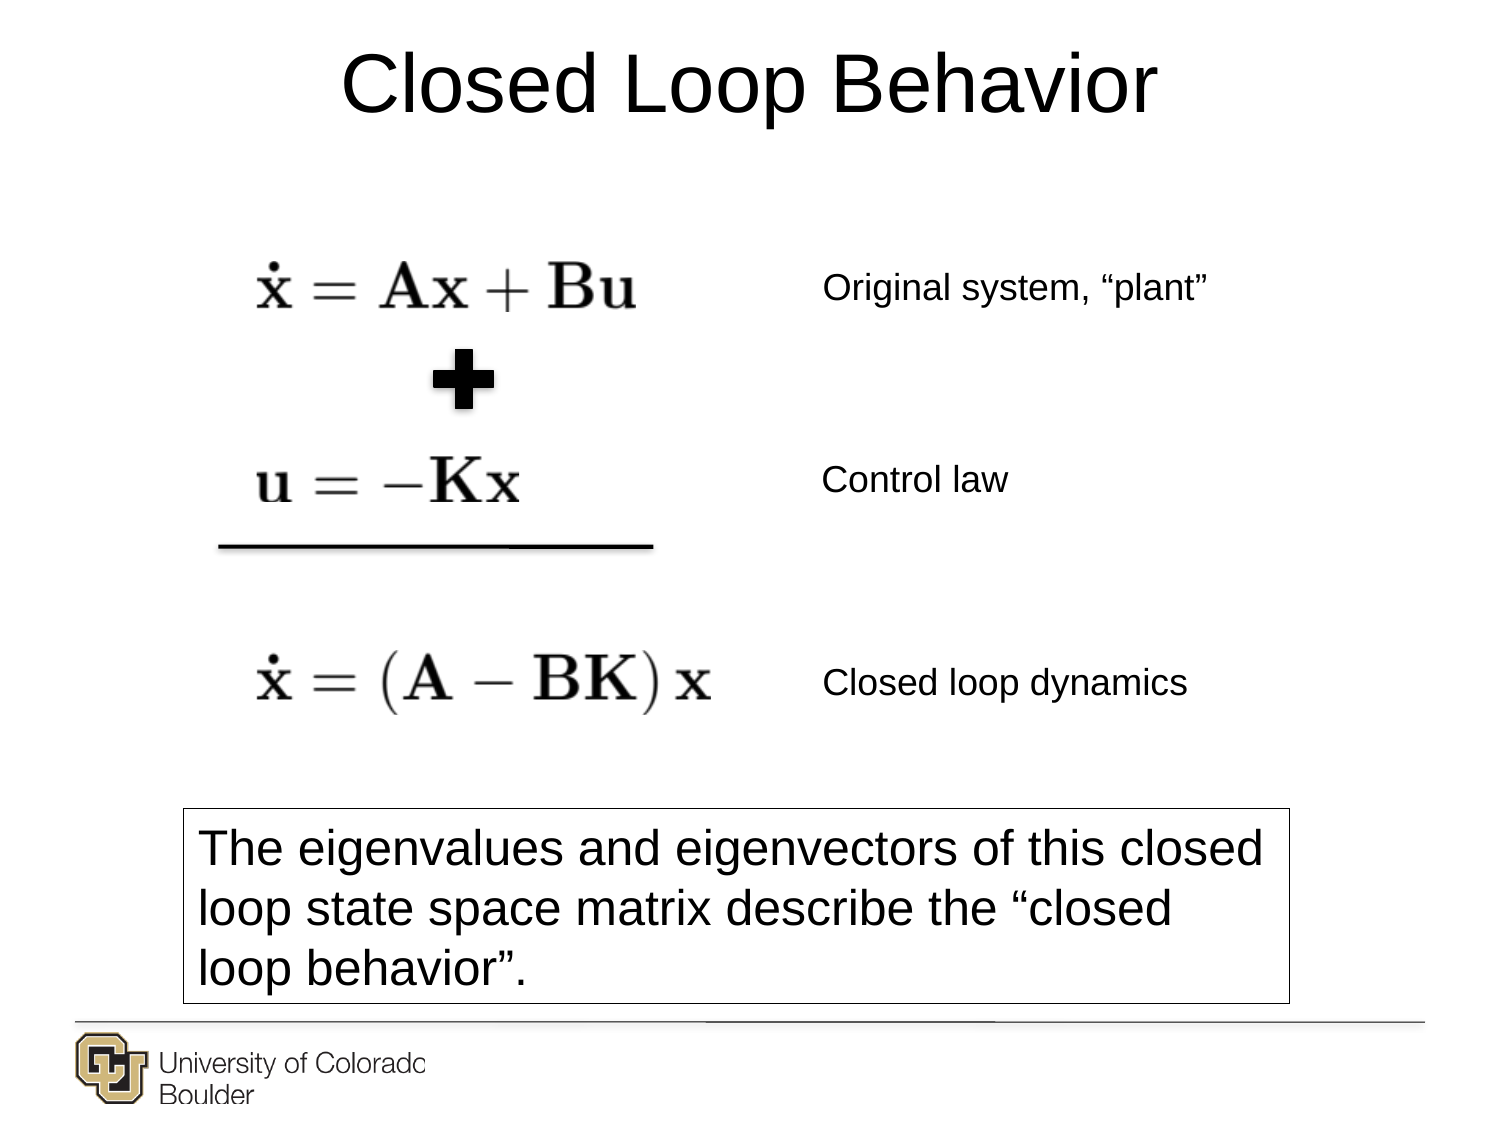

# Closed Loop Behavior
Original system, “plant”
Control law
Closed loop dynamics
The eigenvalues and eigenvectors of this closed loop state space matrix describe the “closed loop behavior”.